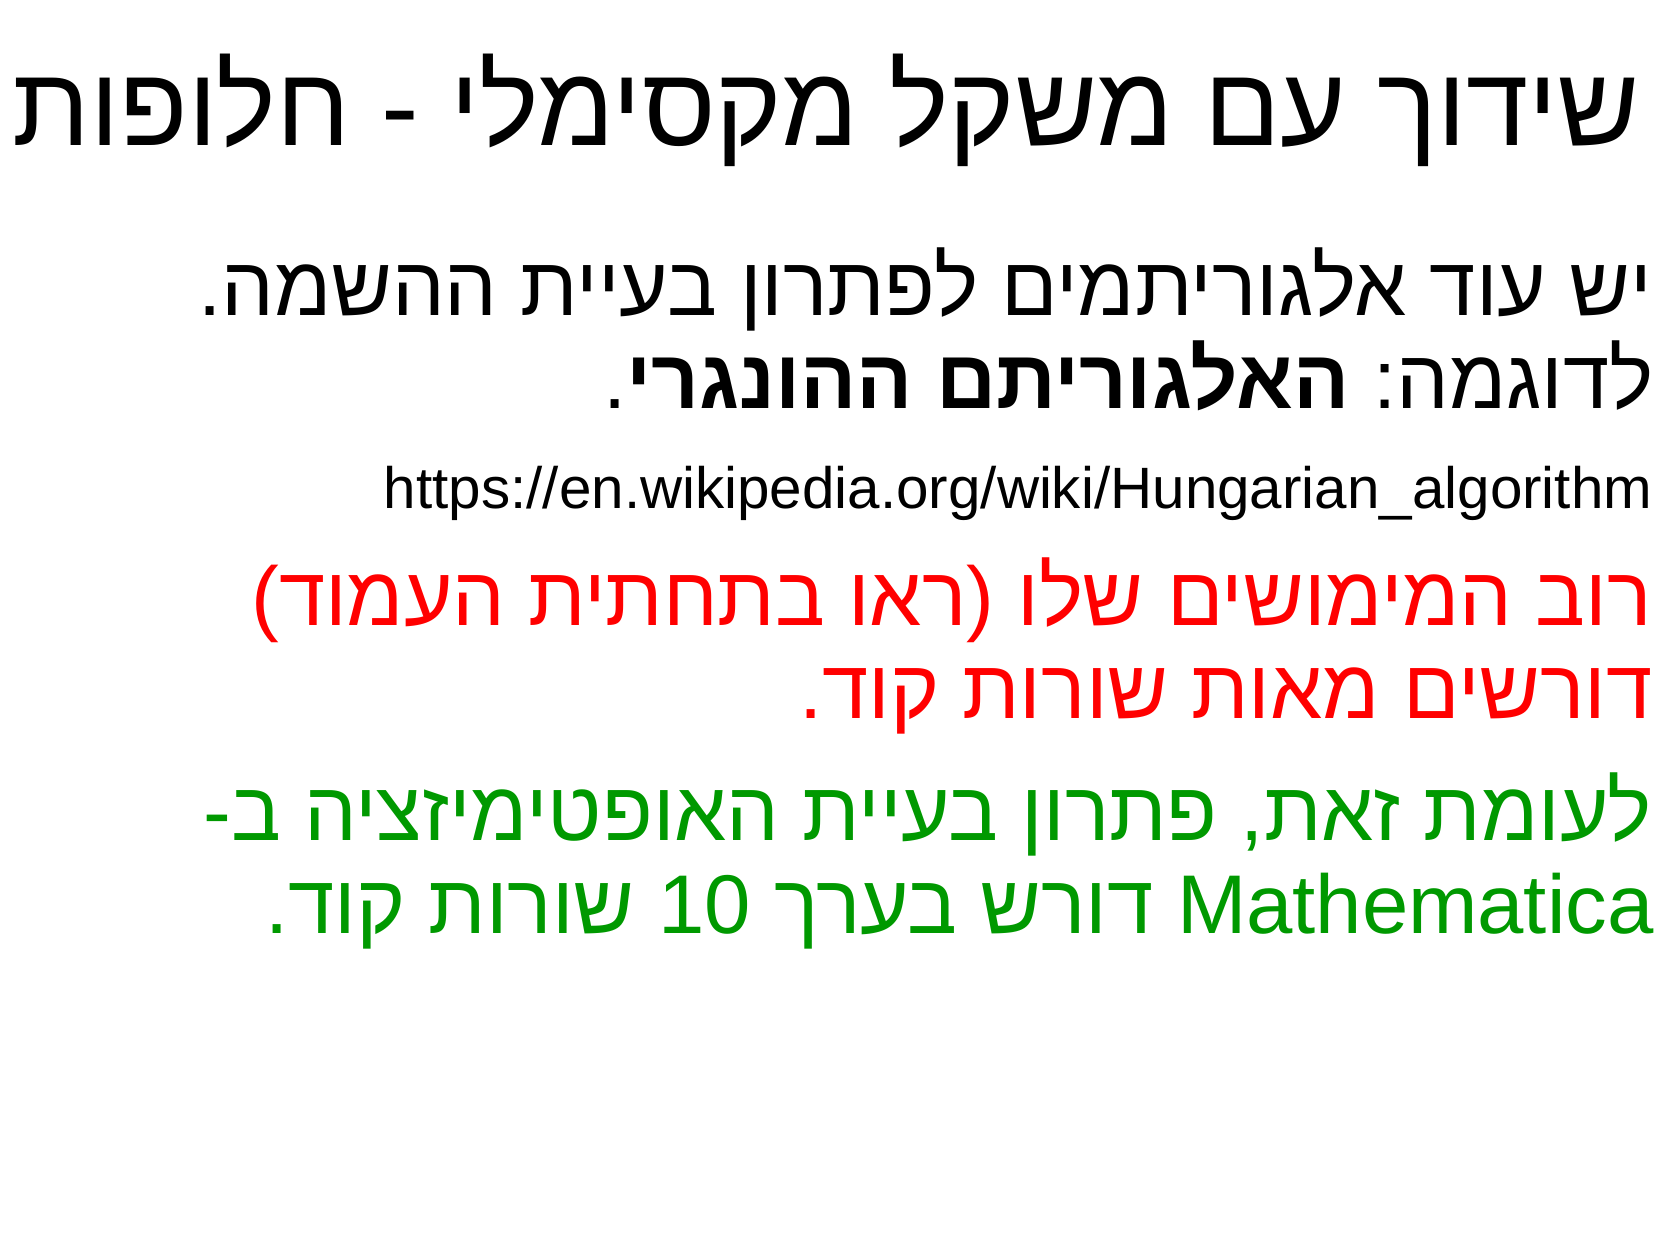

# שידוך עם משקל מקסימלי - חלופות
יש עוד אלגוריתמים לפתרון בעיית ההשמה. לדוגמה: האלגוריתם ההונגרי.
https://en.wikipedia.org/wiki/Hungarian_algorithm
רוב המימושים שלו (ראו בתחתית העמוד) דורשים מאות שורות קוד.
לעומת זאת, פתרון בעיית האופטימיזציה ב- Mathematica דורש בערך 10 שורות קוד.